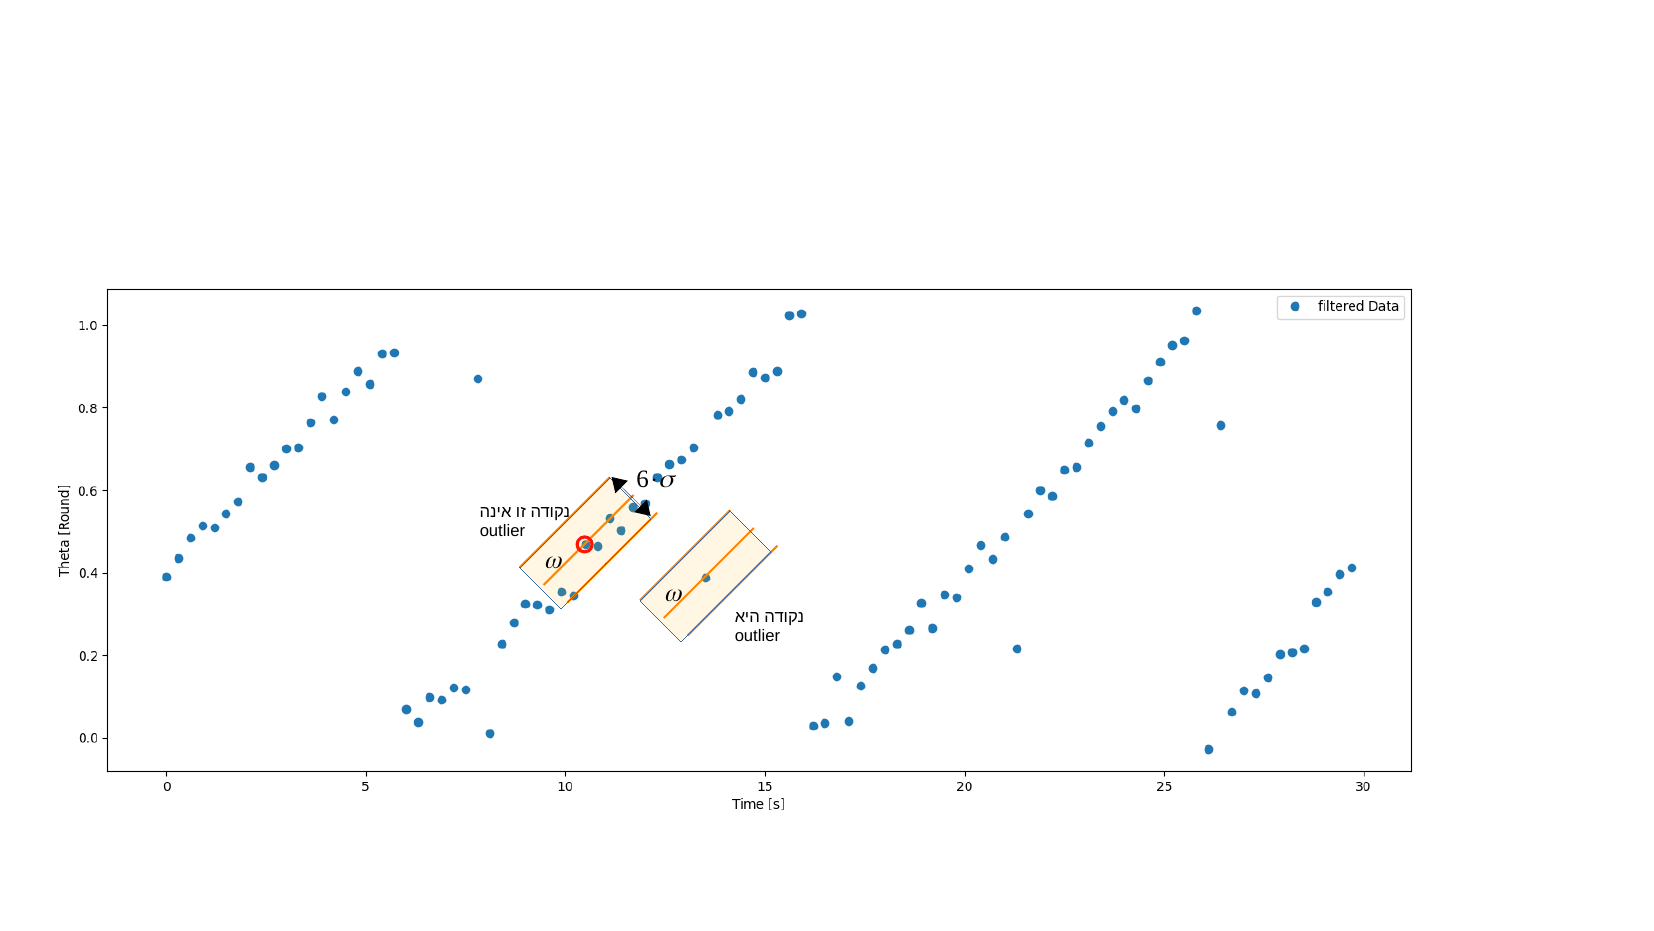

נקודה זו אינה
outlier
נקודה היא
outlier